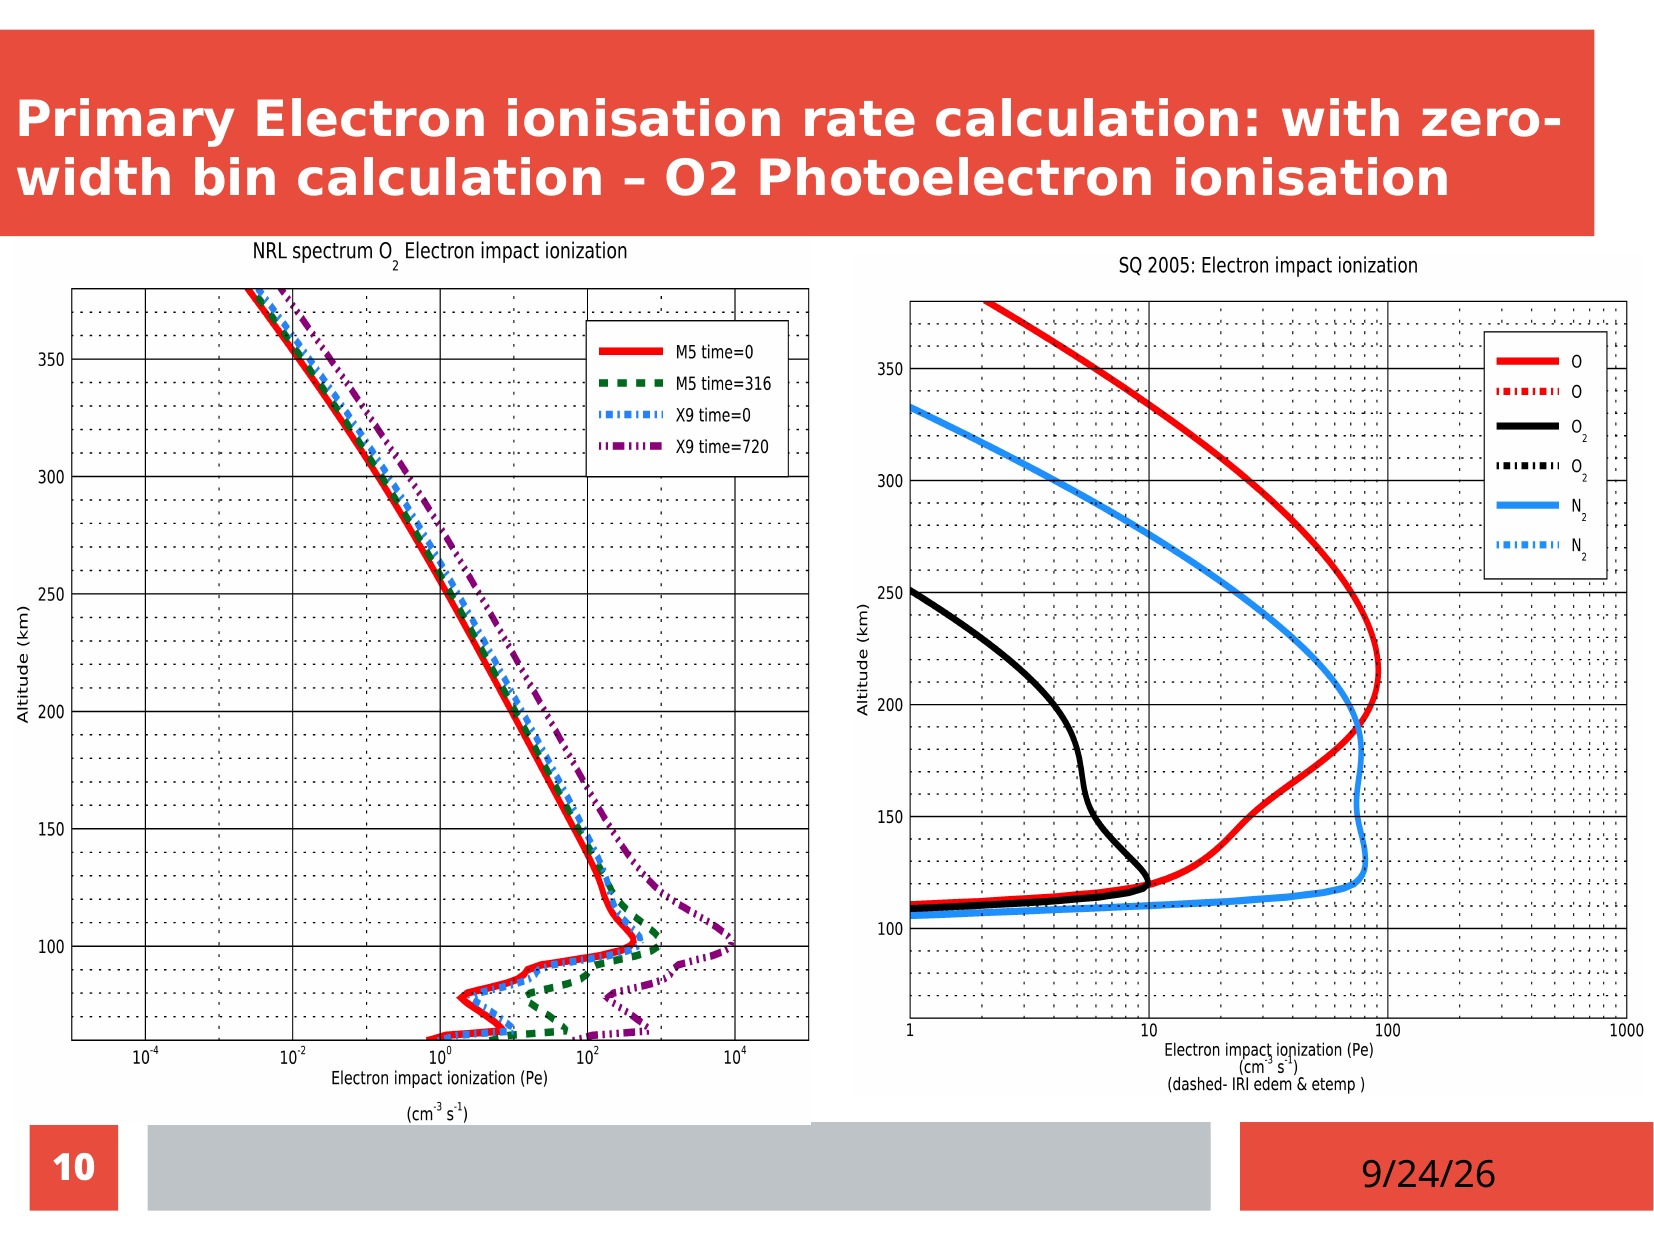

# Primary Electron ionisation rate calculation: with zero-width bin calculation – O2 Photoelectron ionisation
10